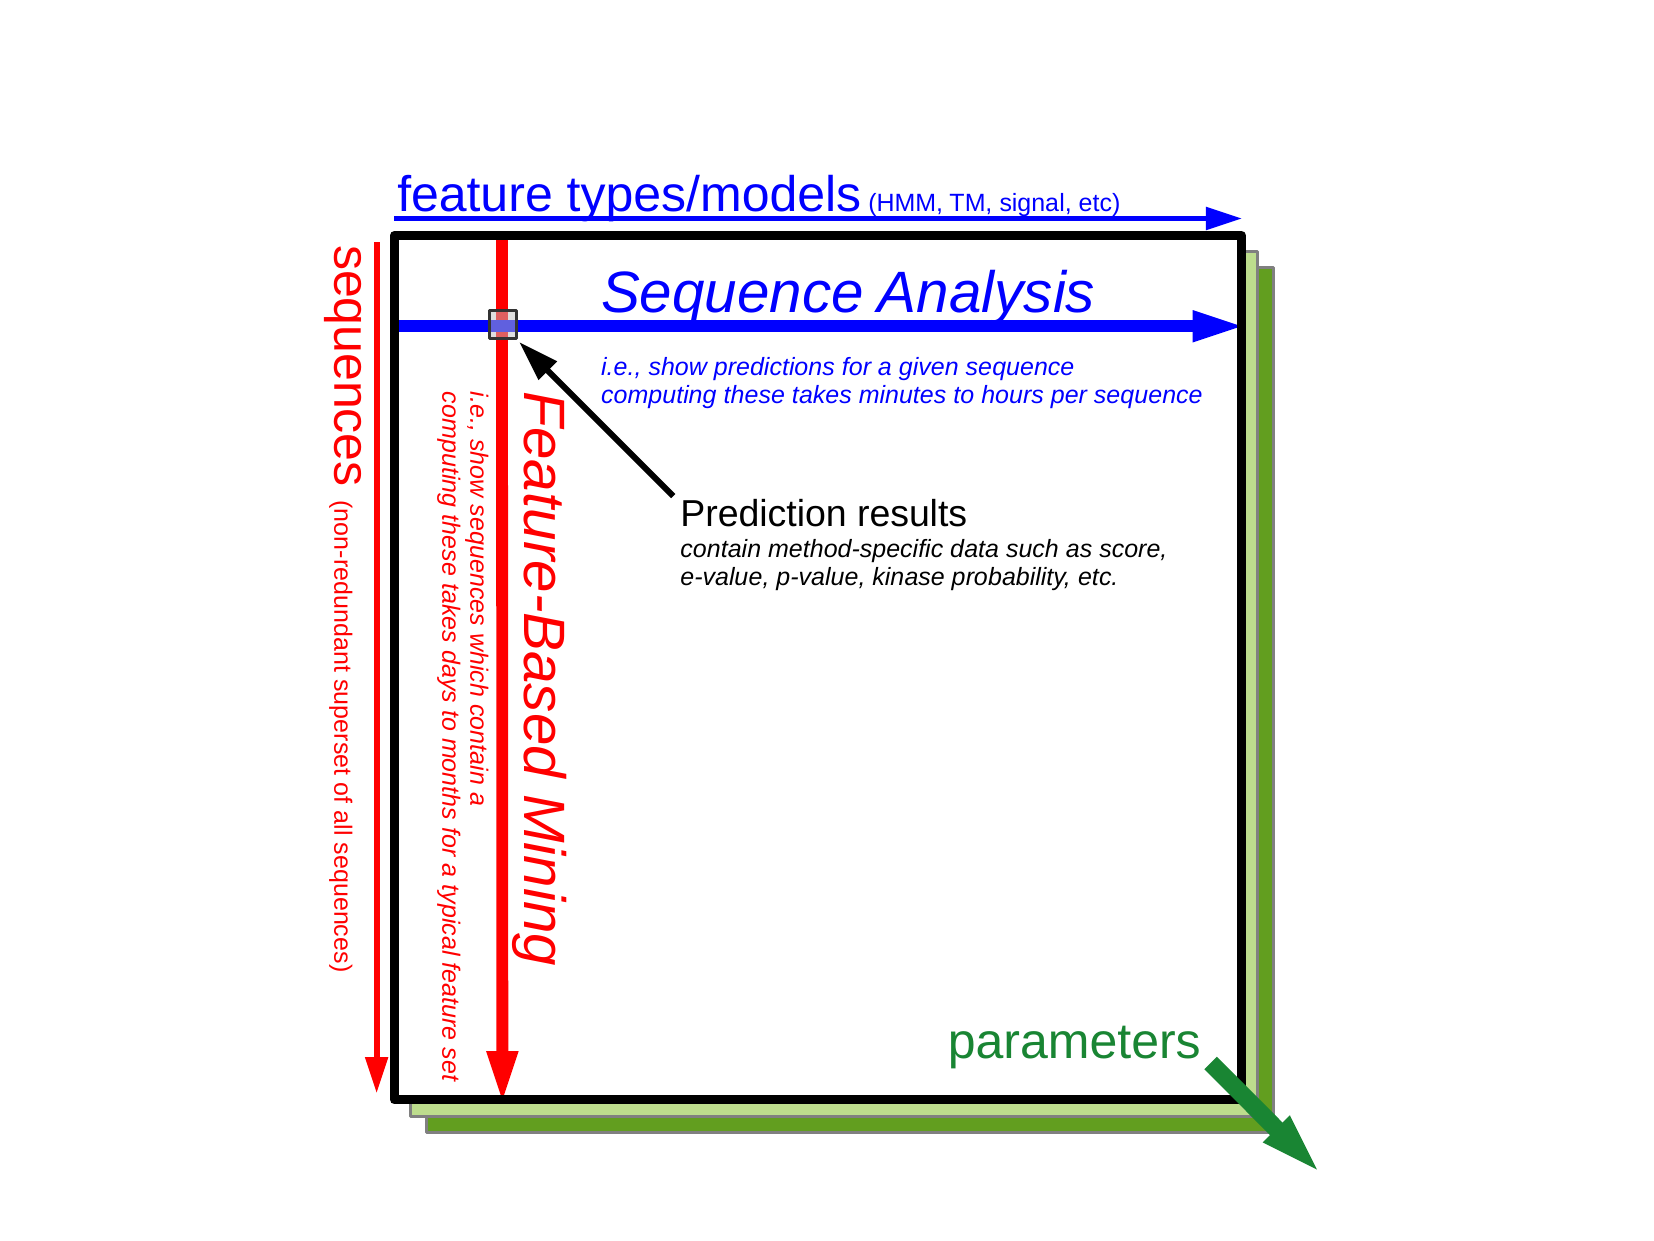

feature types/models (HMM, TM, signal, etc)
sequences (non-redundant superset of all sequences)
Sequence Analysis
i.e., show predictions for a given sequence
computing these takes minutes to hours per sequence
Prediction results
contain method-specific data such as score, e-value, p-value, kinase probability, etc.
Feature-Based Mining
i.e., show sequences which contain a
computing these takes days to months for a typical feature set
parameters